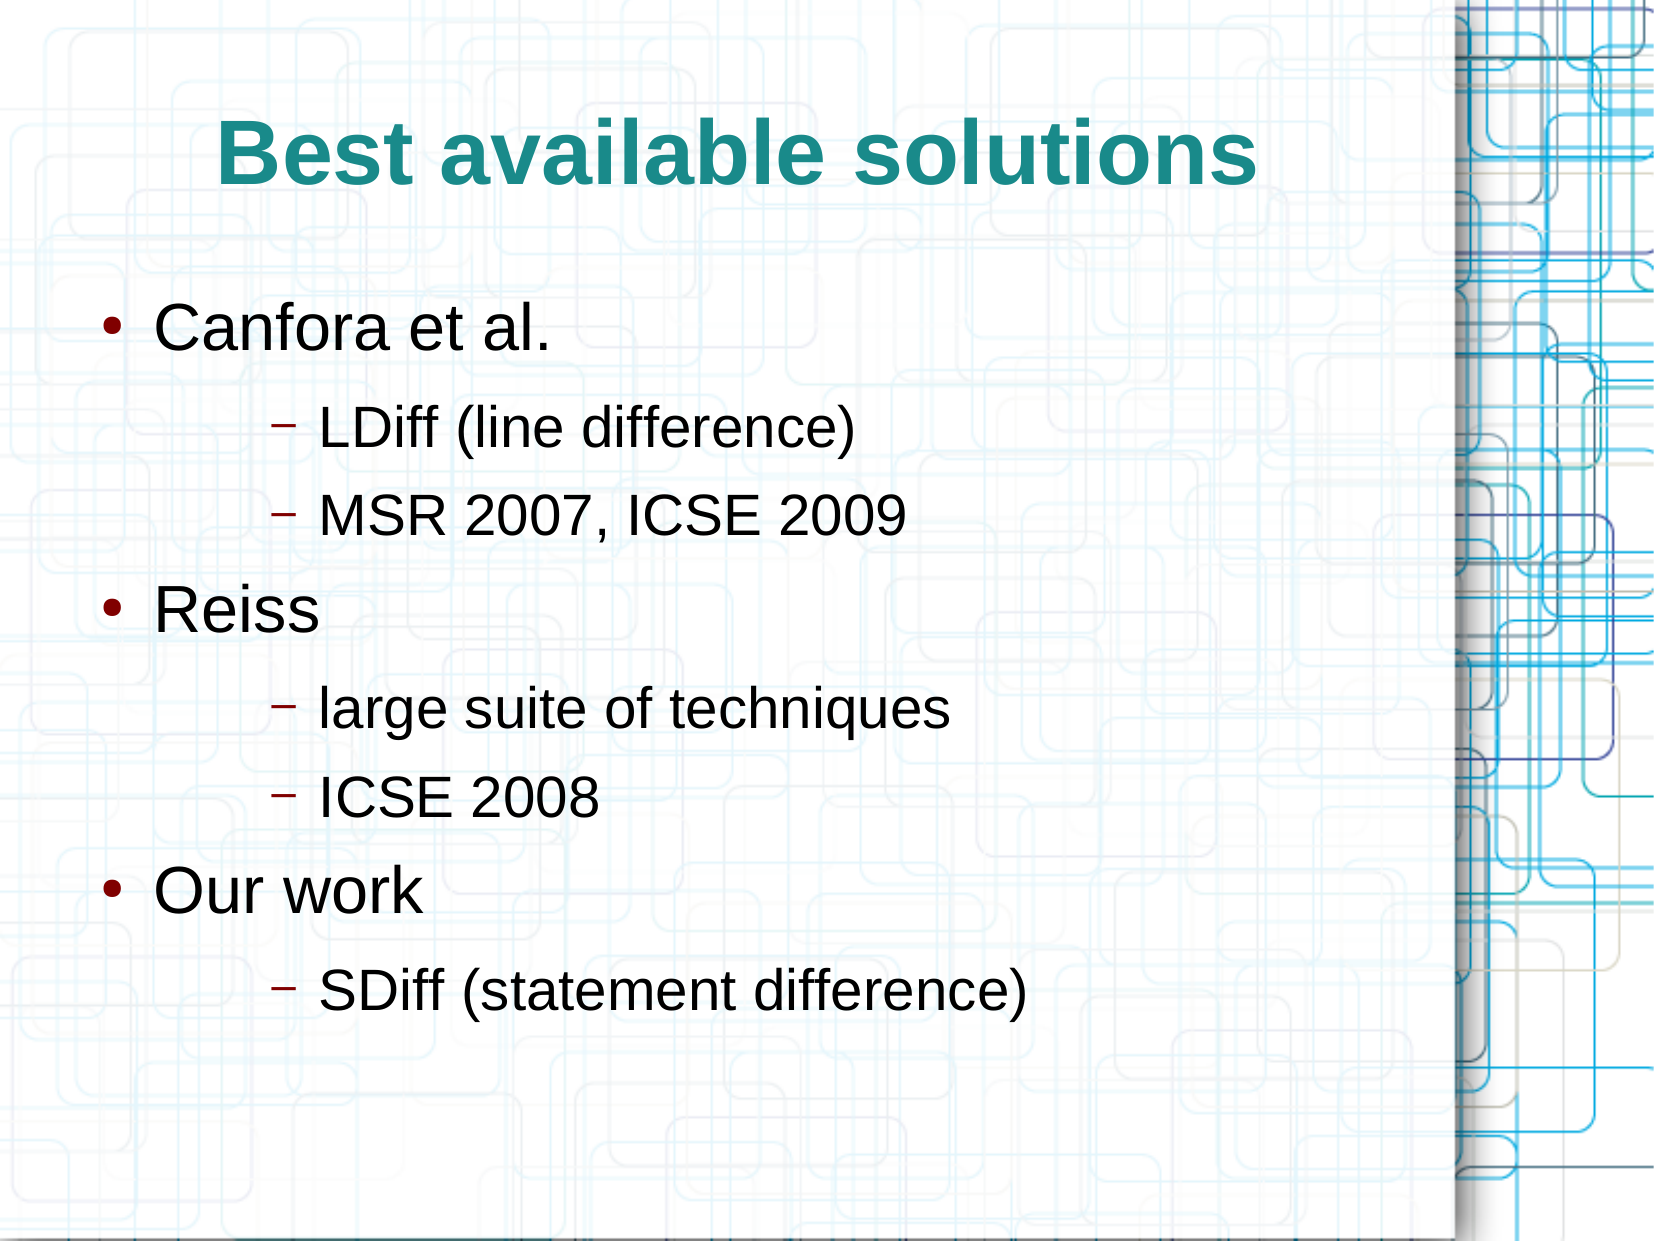

# Best available solutions
Canfora et al.
LDiff (line difference)
MSR 2007, ICSE 2009
Reiss
large suite of techniques
ICSE 2008
Our work
SDiff (statement difference)